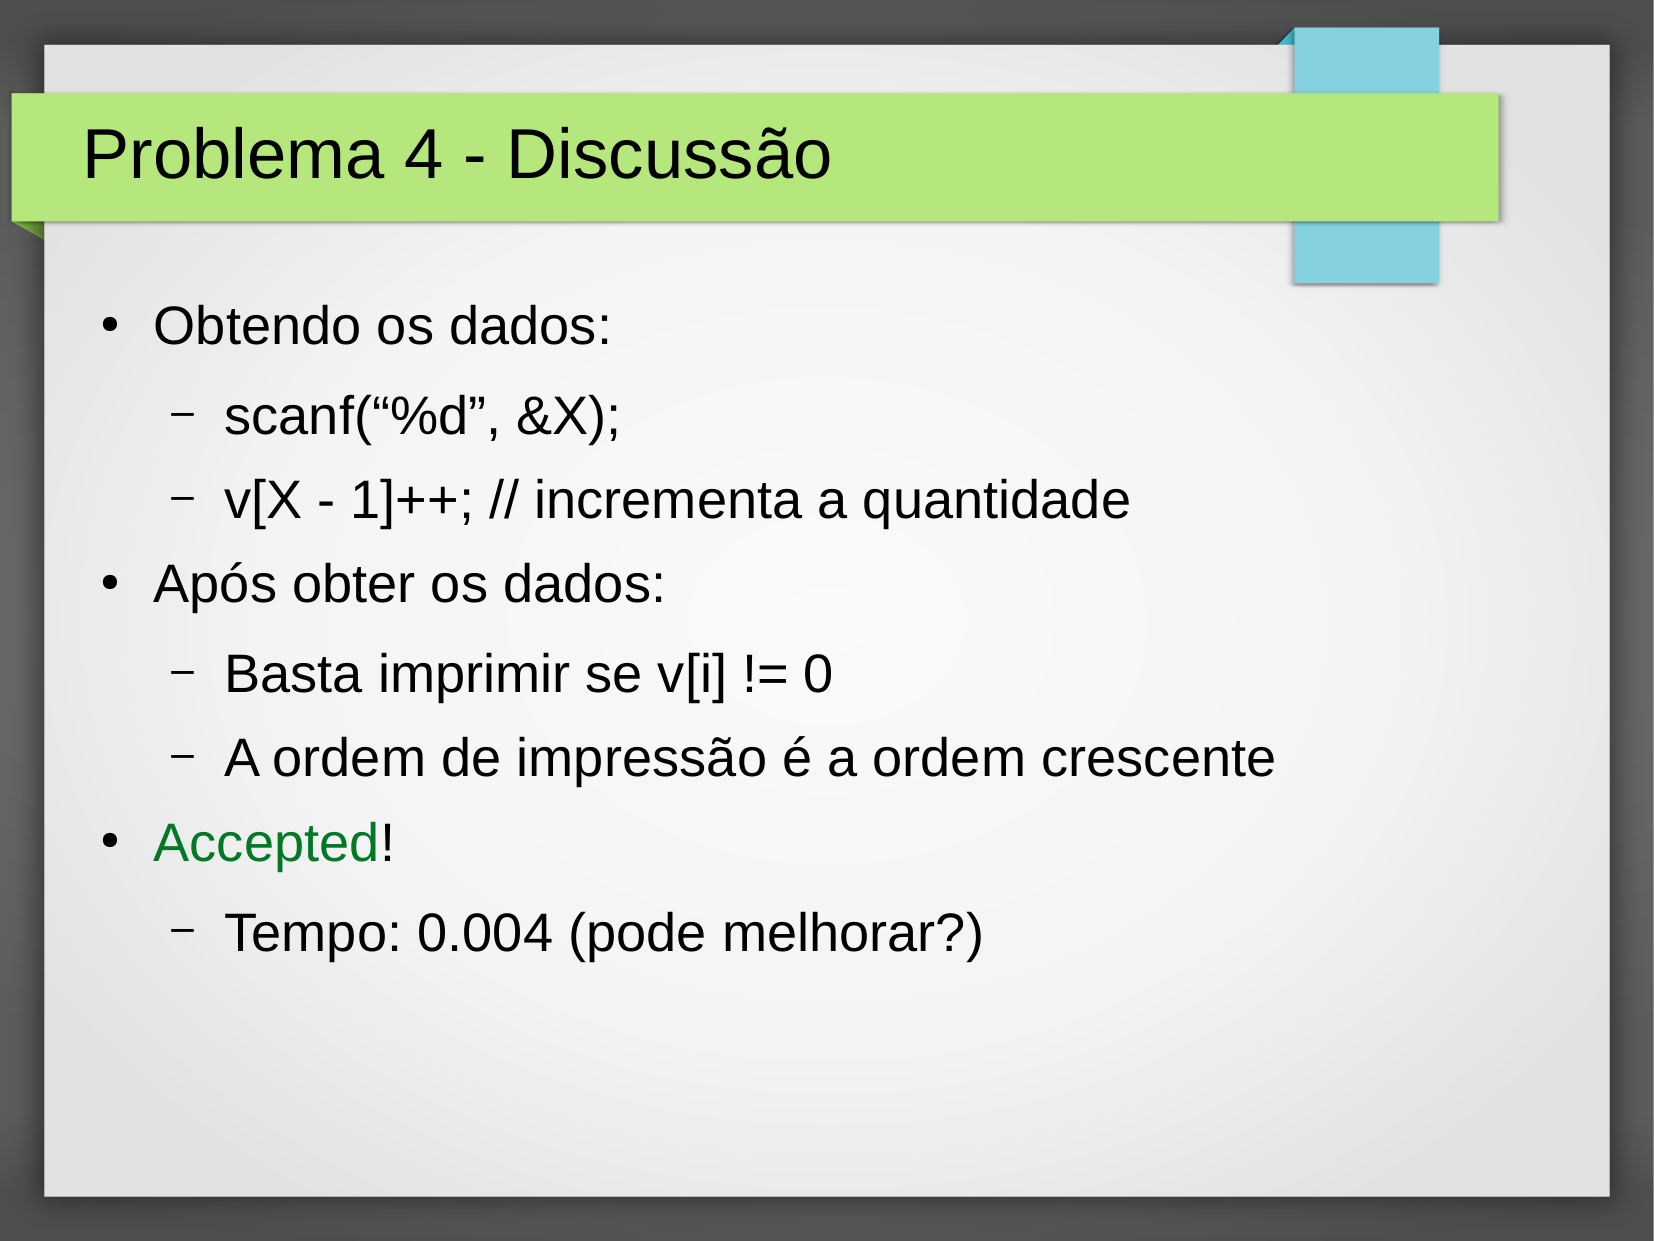

# Problema 4 - Discussão
Obtendo os dados:
scanf(“%d”, &X);
v[X - 1]++; // incrementa a quantidade
Após obter os dados:
Basta imprimir se v[i] != 0
A ordem de impressão é a ordem crescente
Accepted!
Tempo: 0.004 (pode melhorar?)